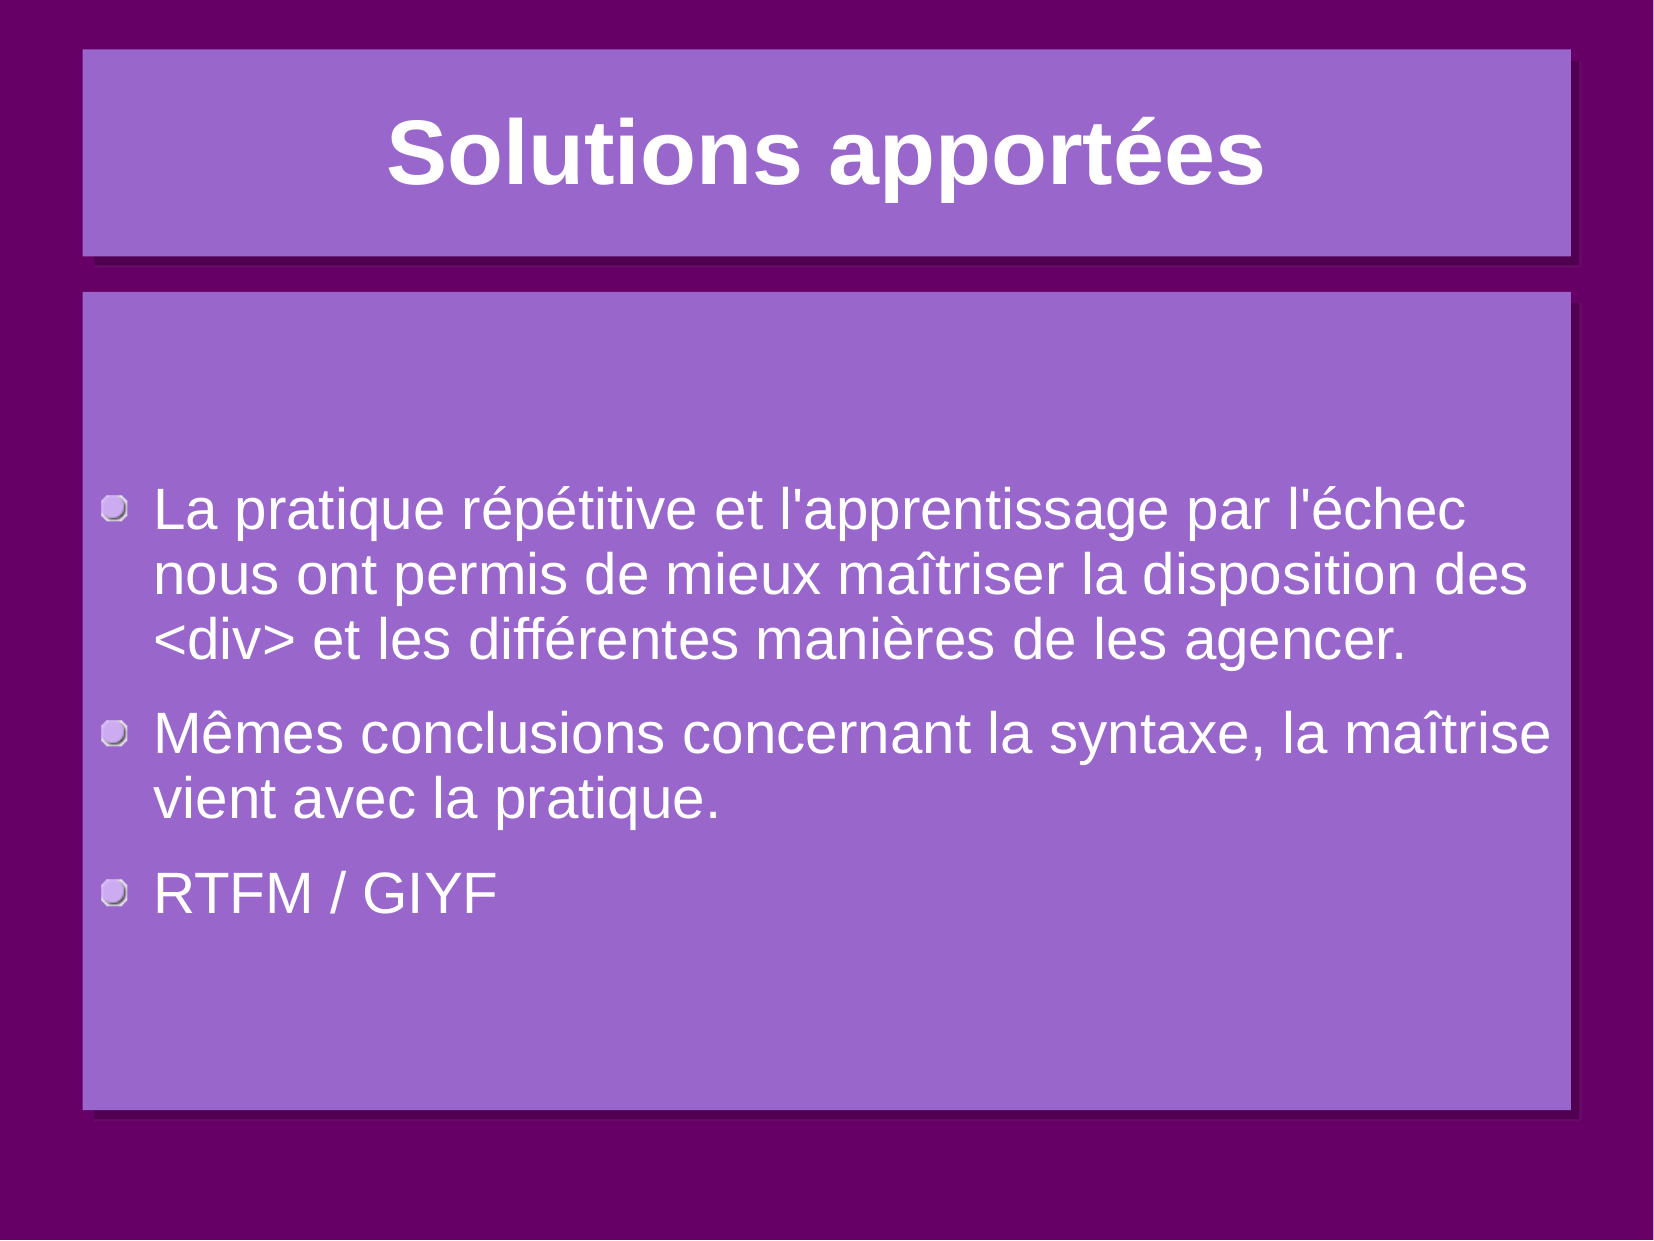

# Solutions apportées
La pratique répétitive et l'apprentissage par l'échec nous ont permis de mieux maîtriser la disposition des <div> et les différentes manières de les agencer.
Mêmes conclusions concernant la syntaxe, la maîtrise vient avec la pratique.
RTFM / GIYF